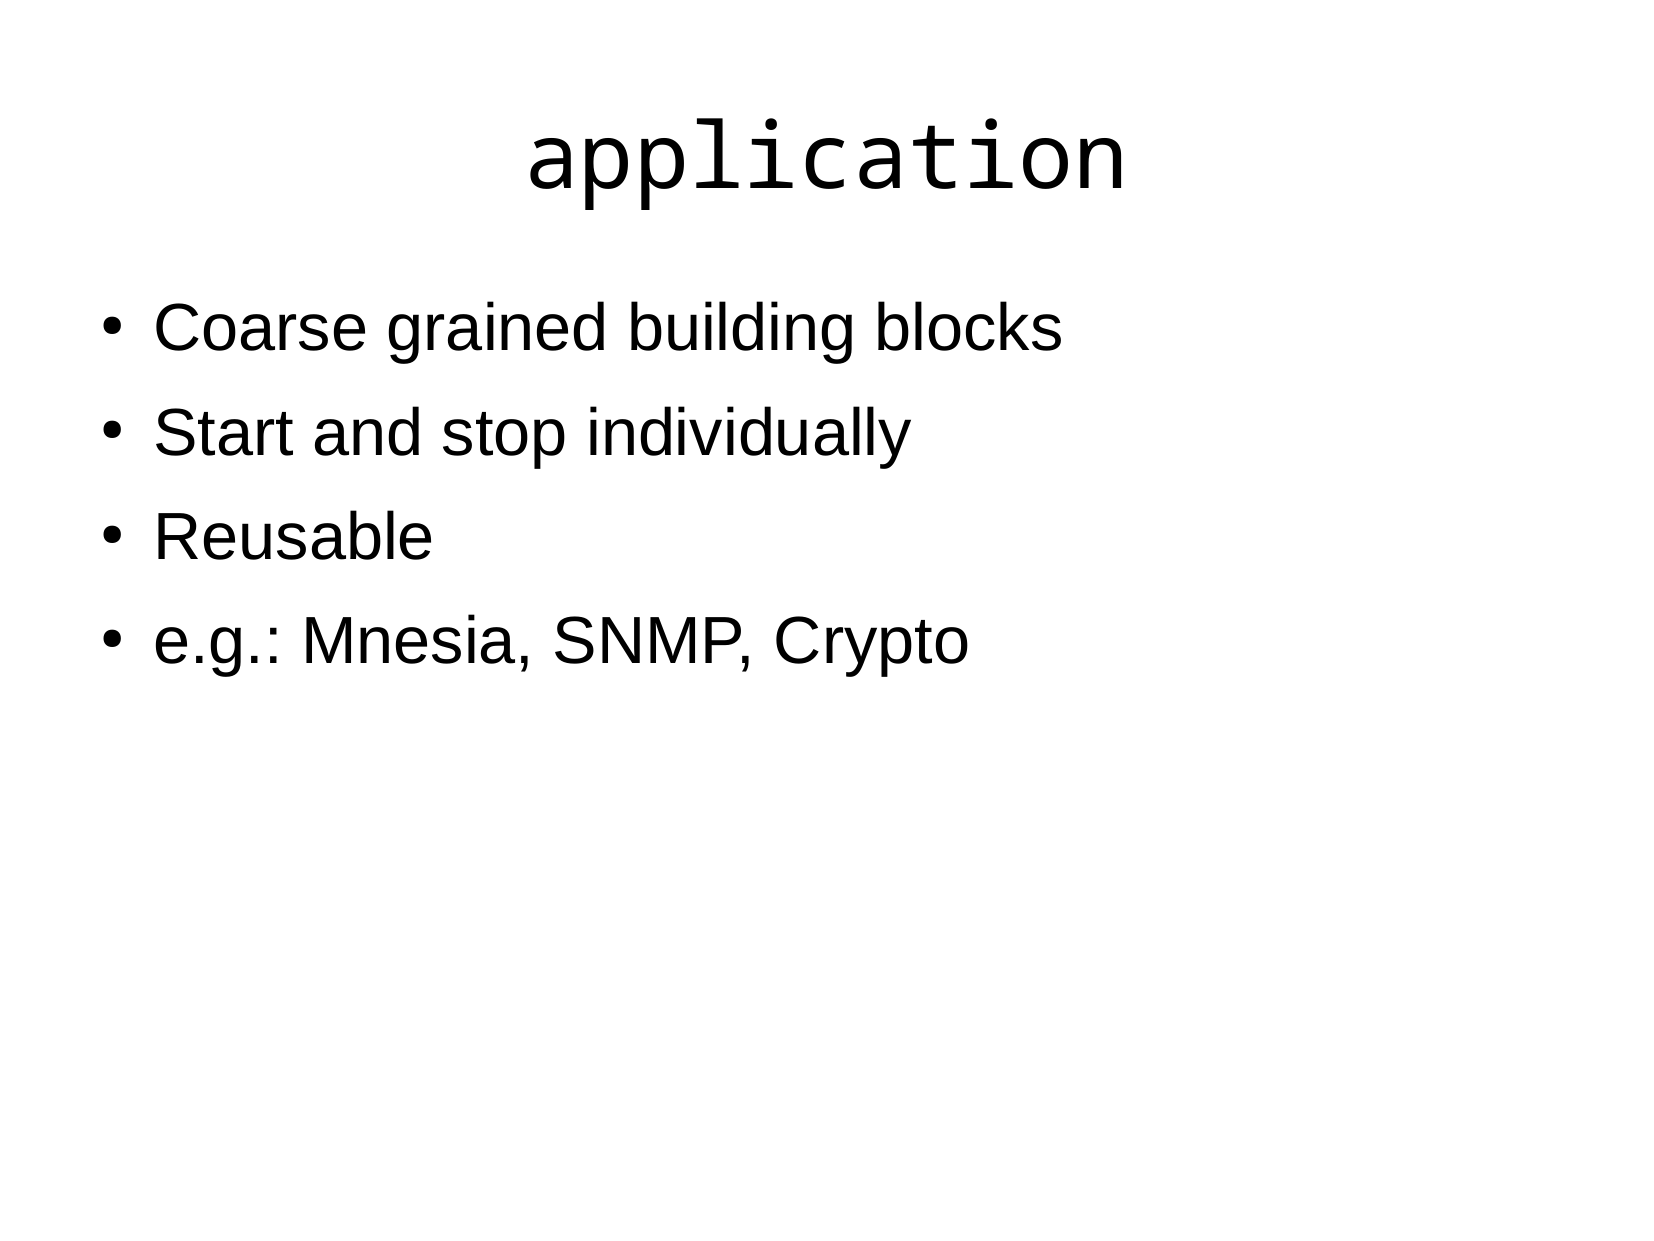

# application
Coarse grained building blocks
Start and stop individually
Reusable
e.g.: Mnesia, SNMP, Crypto